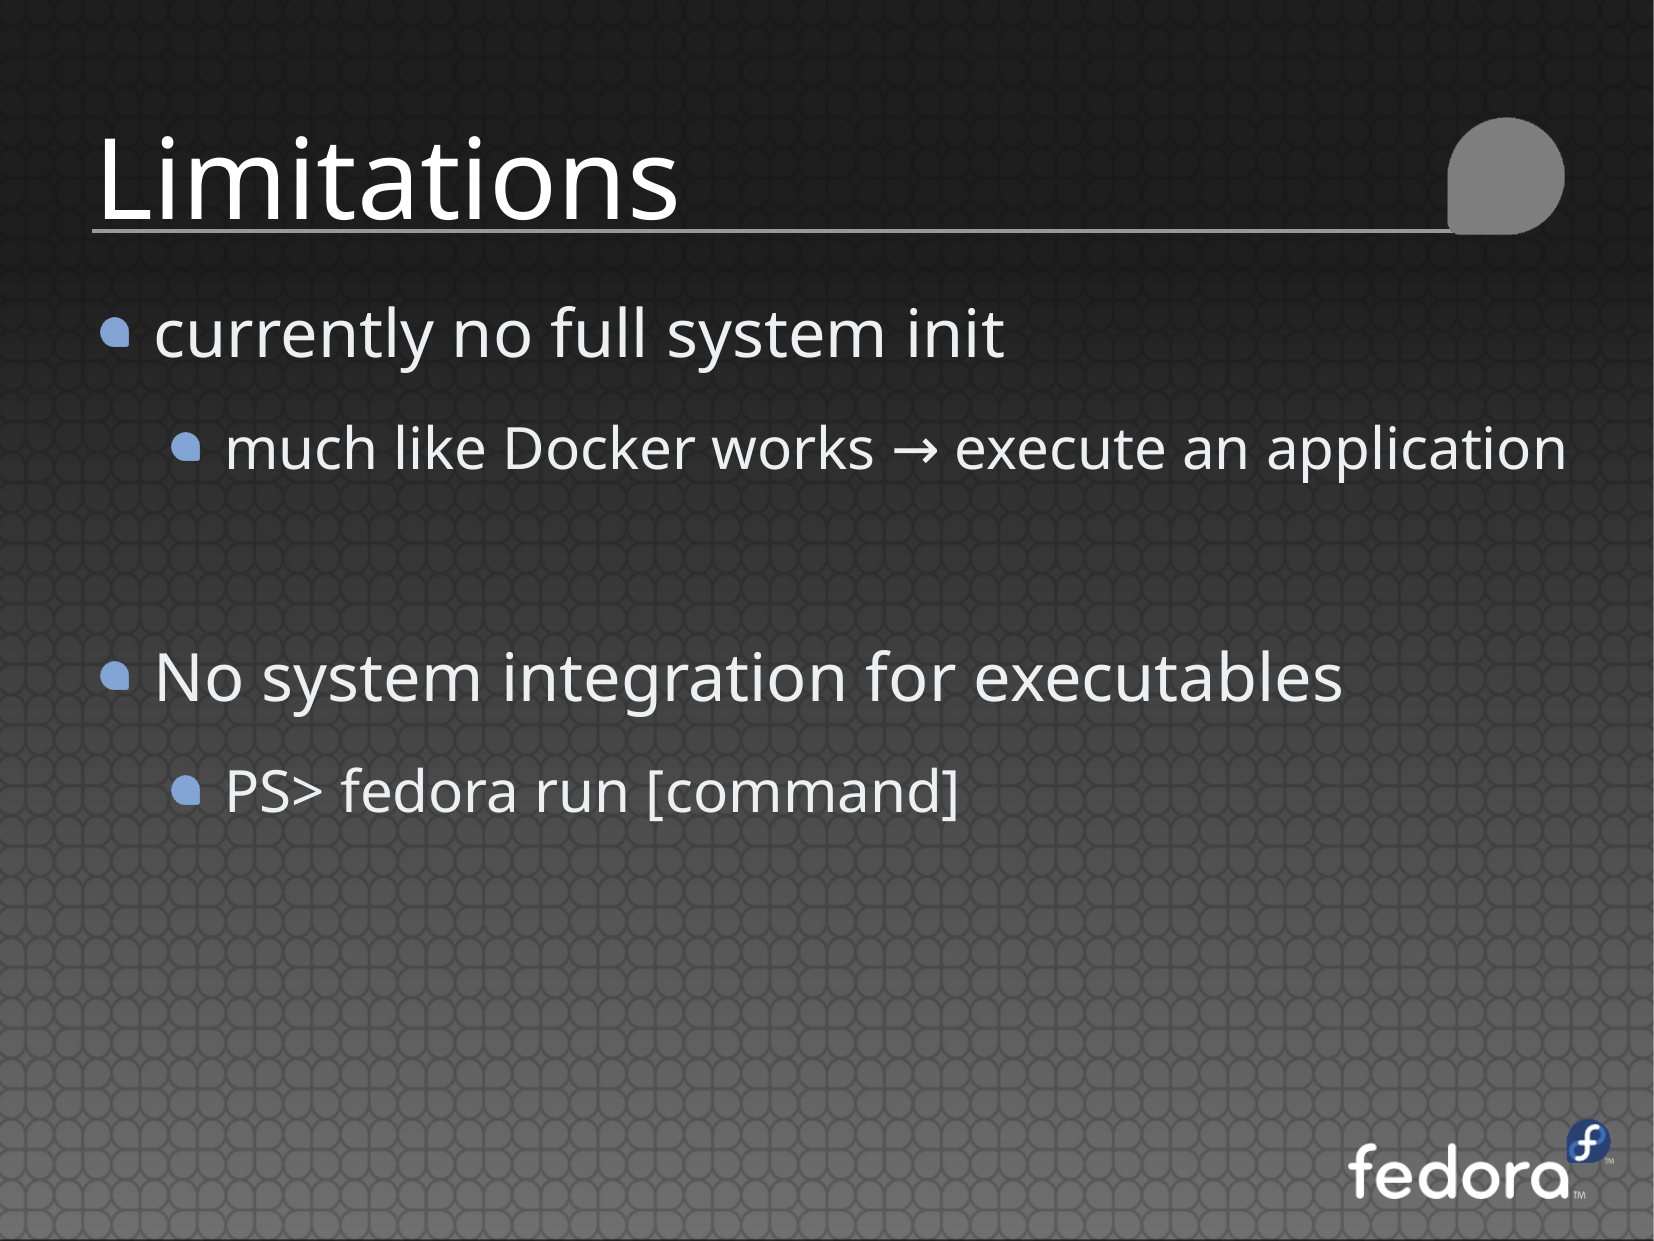

Limitations
# currently no full system init
much like Docker works → execute an application
No system integration for executables
PS> fedora run [command]